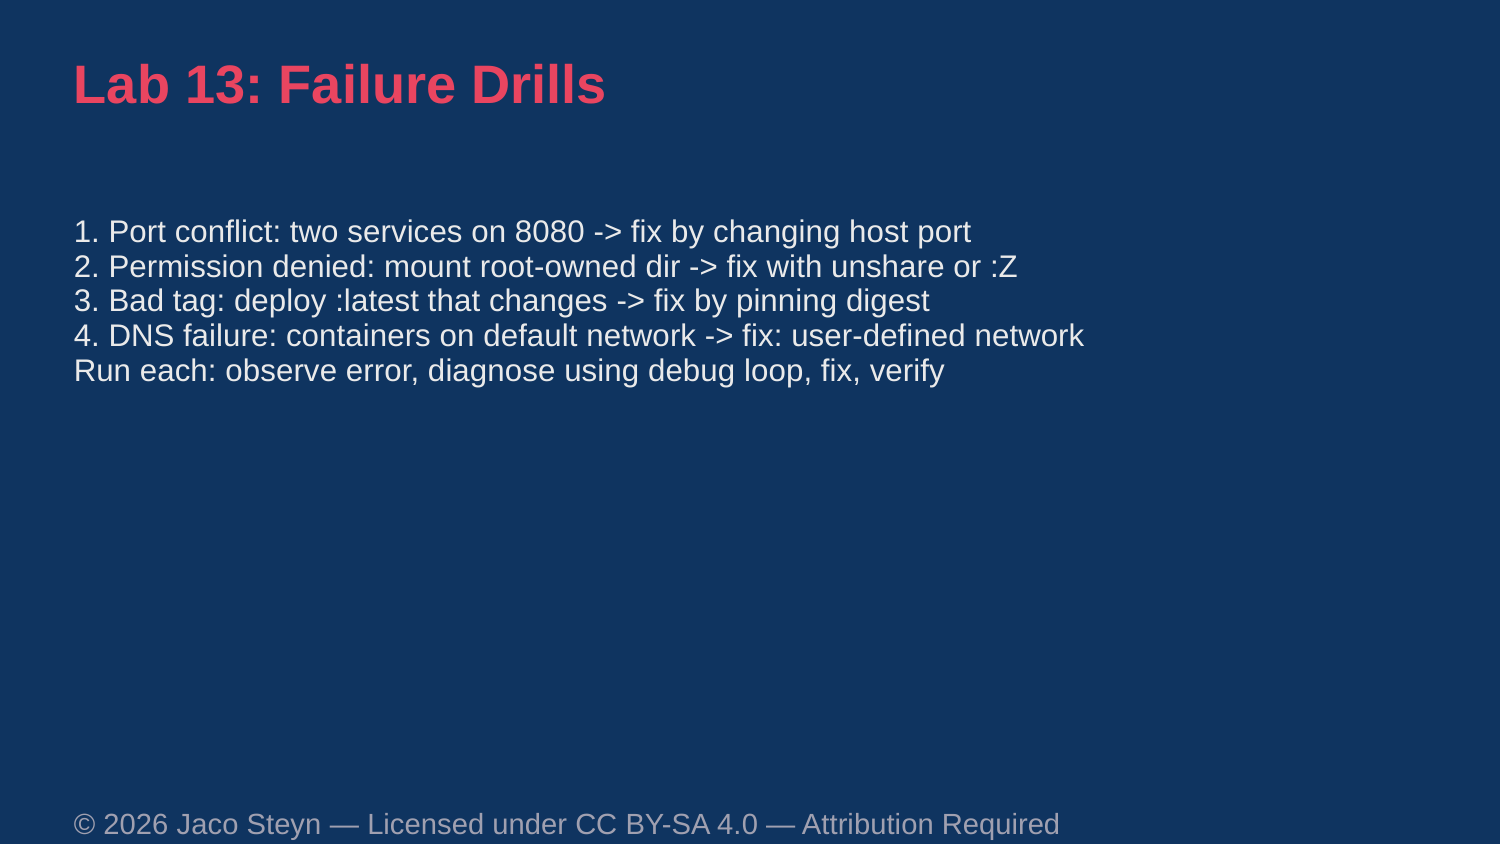

Lab 13: Failure Drills
1. Port conflict: two services on 8080 -> fix by changing host port
2. Permission denied: mount root-owned dir -> fix with unshare or :Z
3. Bad tag: deploy :latest that changes -> fix by pinning digest
4. DNS failure: containers on default network -> fix: user-defined network
Run each: observe error, diagnose using debug loop, fix, verify
© 2026 Jaco Steyn — Licensed under CC BY-SA 4.0 — Attribution Required